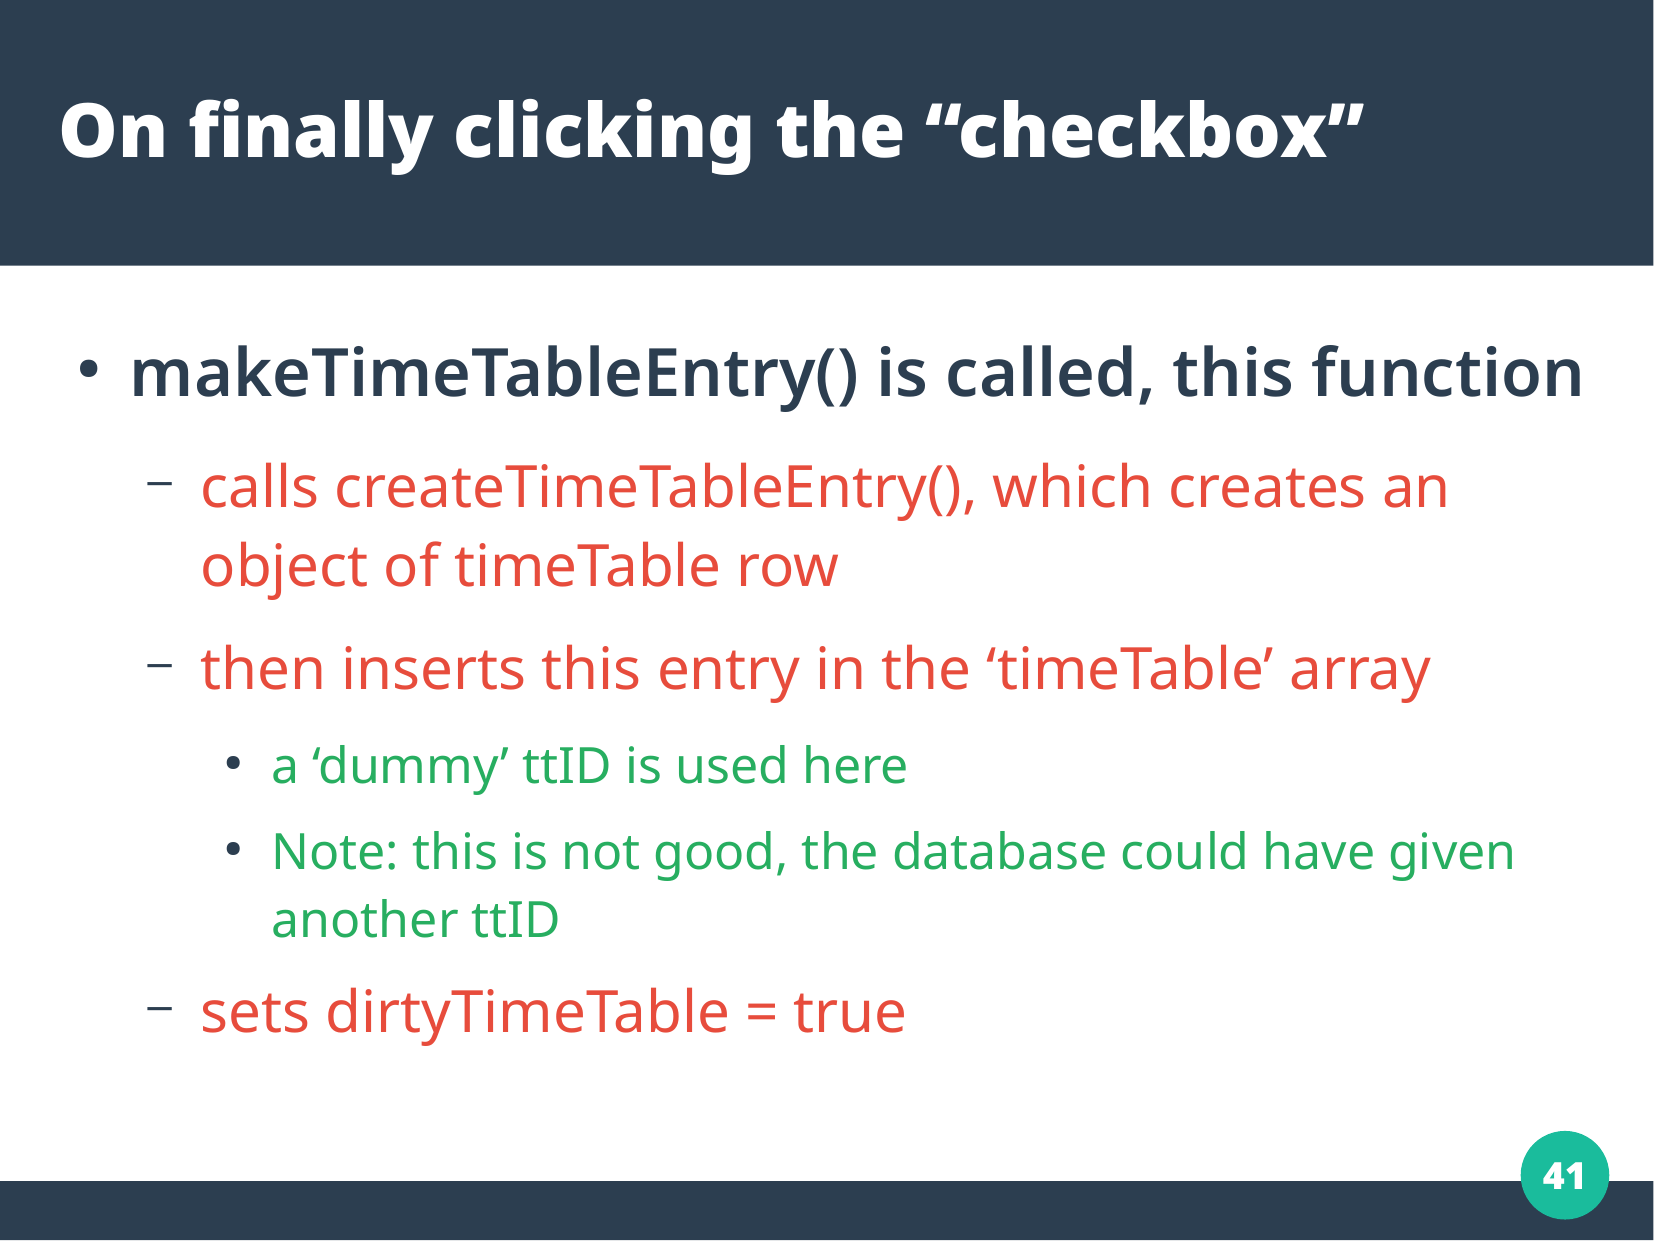

# On finally clicking the “checkbox”
makeTimeTableEntry() is called, this function
calls createTimeTableEntry(), which creates an object of timeTable row
then inserts this entry in the ‘timeTable’ array
a ‘dummy’ ttID is used here
Note: this is not good, the database could have given another ttID
sets dirtyTimeTable = true
41